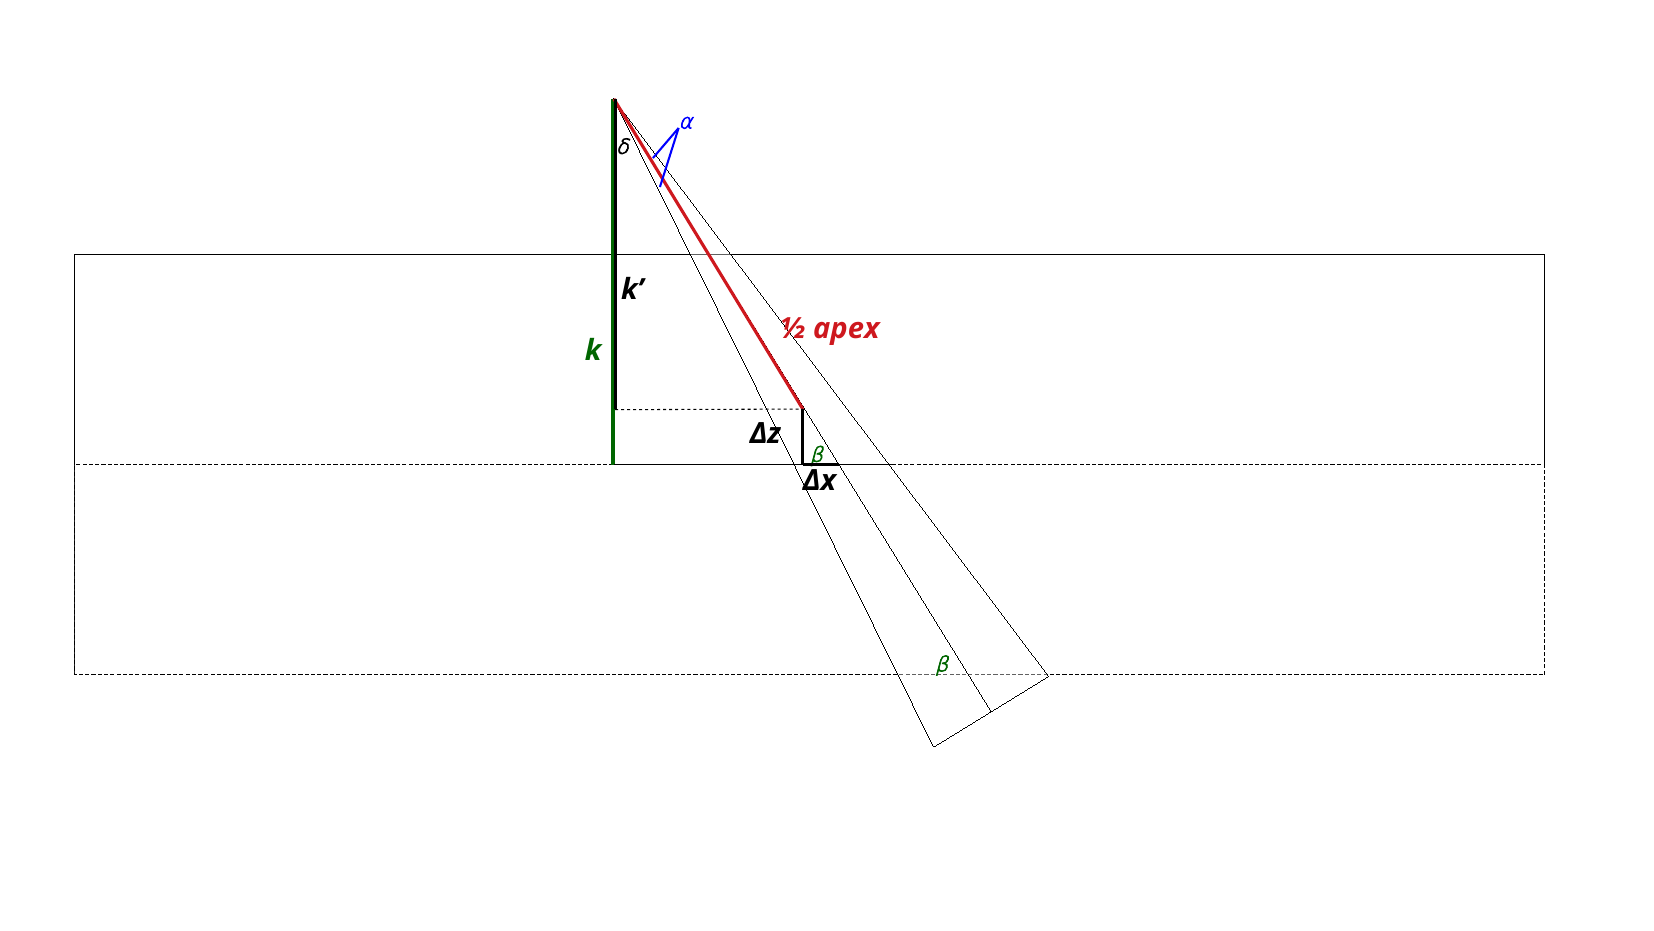

α
δ
k’
½ apex
k
Δz
β
Δx
β